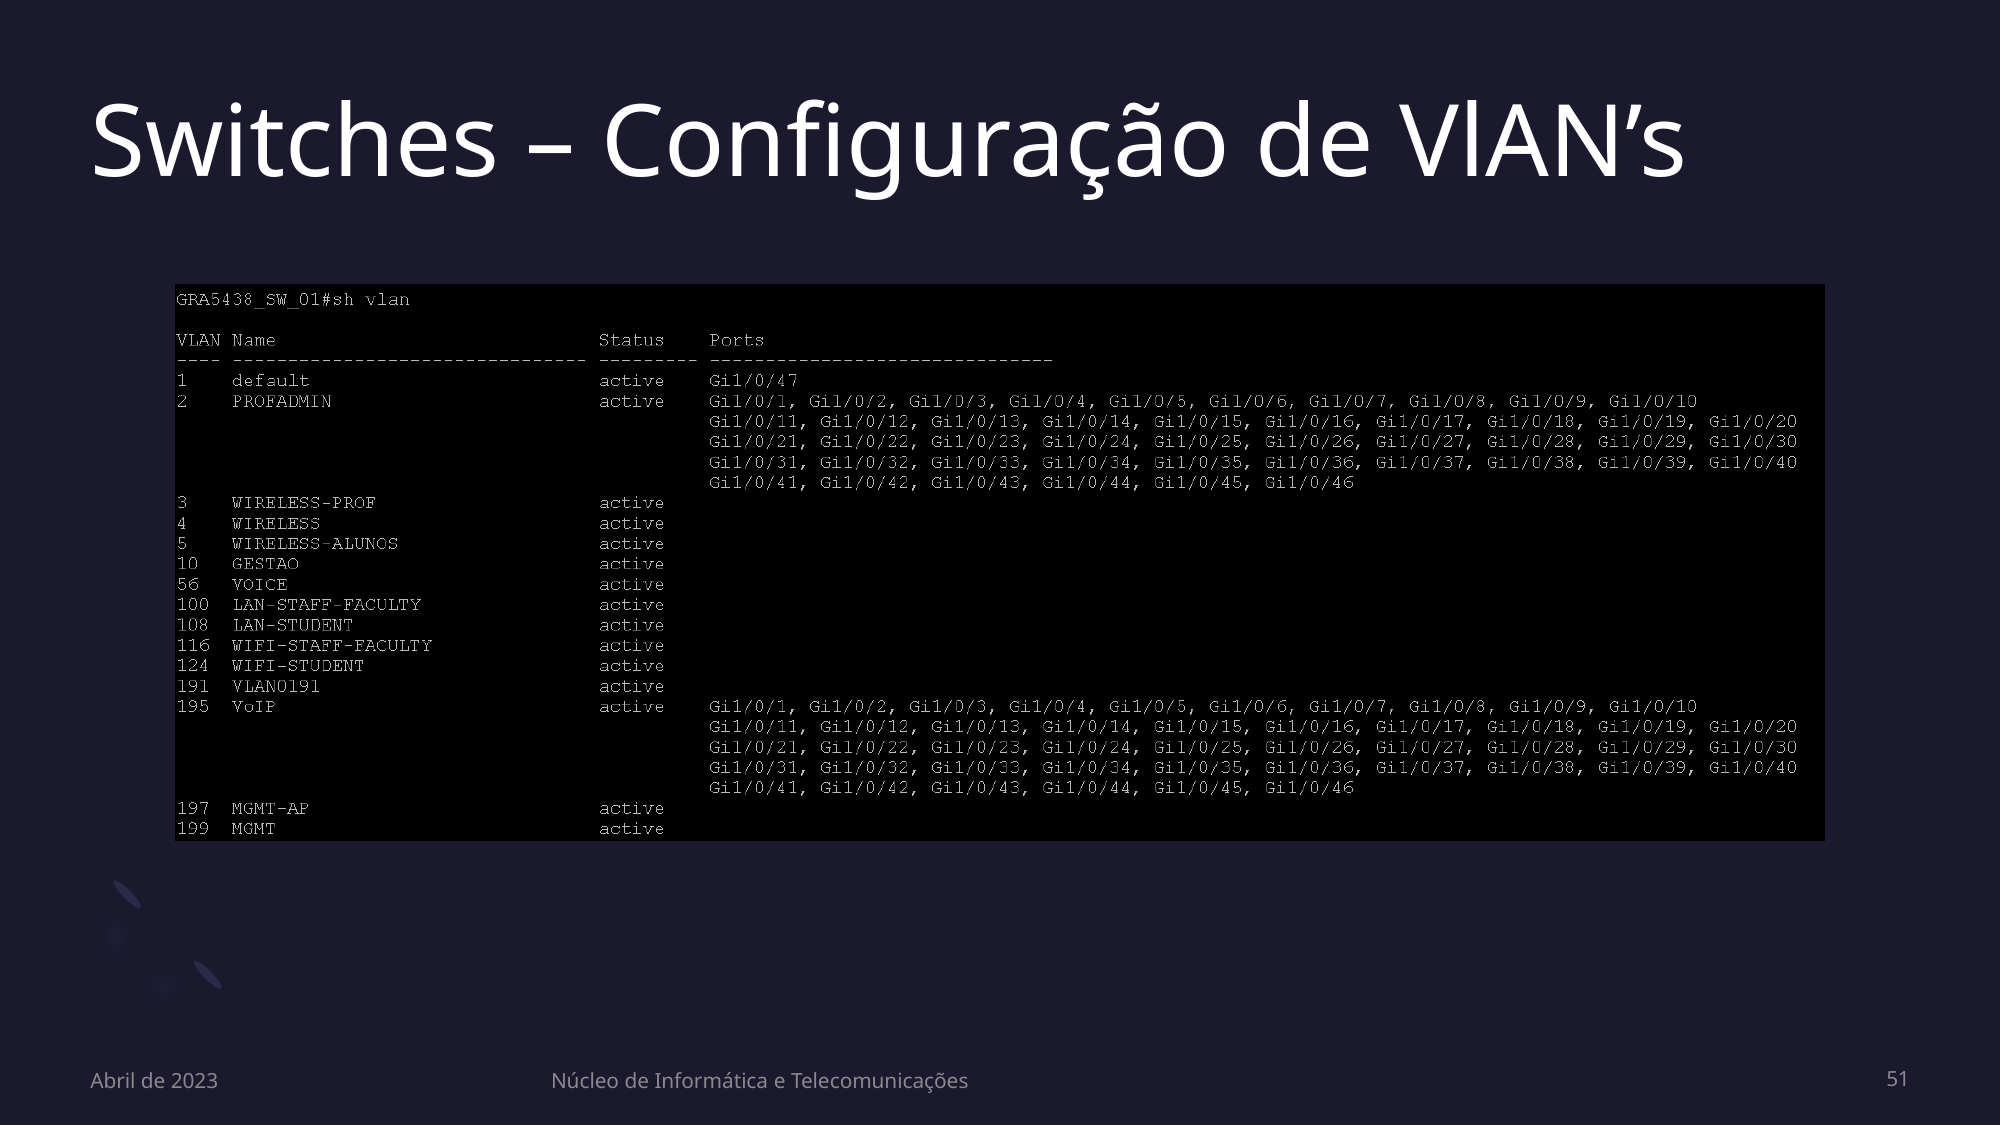

# Switches – Configuração de VlAN’s
Abril de 2023
Núcleo de Informática e Telecomunicações